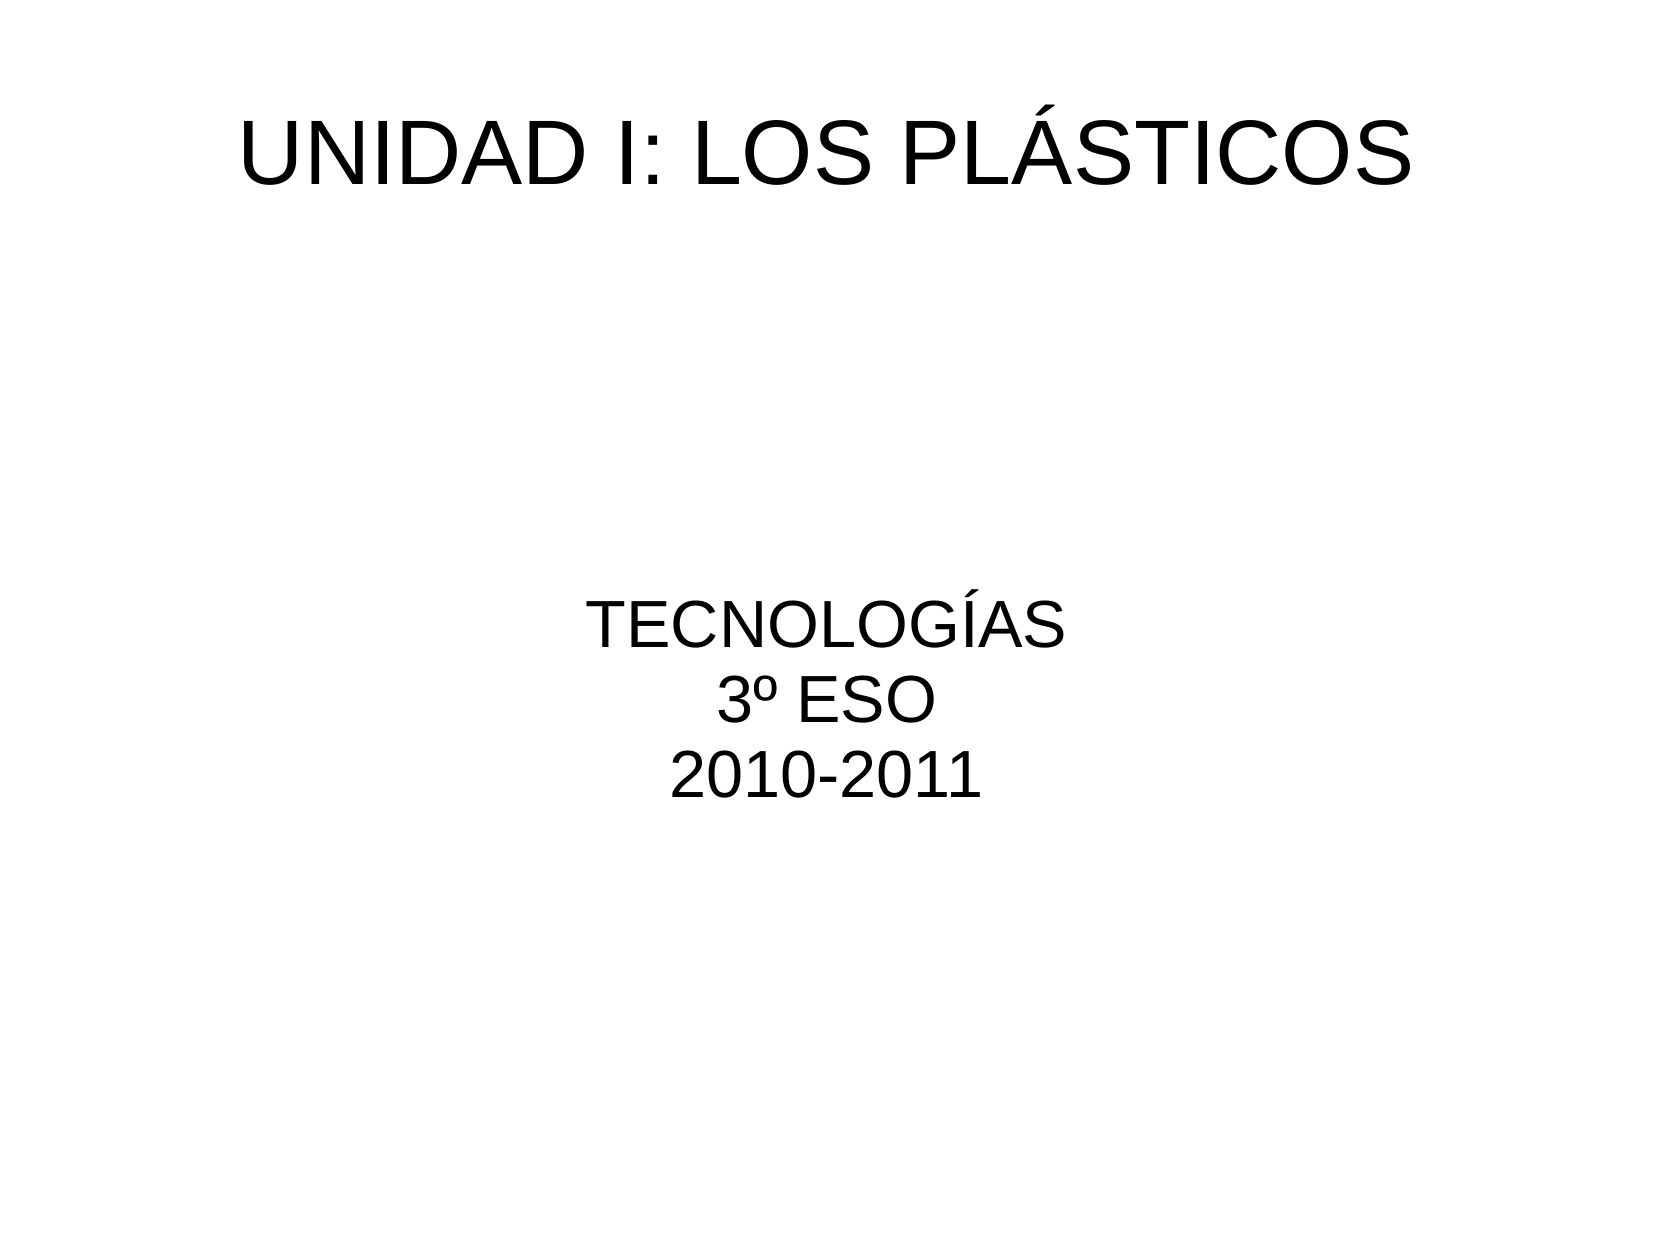

# UNIDAD I: LOS PLÁSTICOS
TECNOLOGÍAS
3º ESO
2010-2011